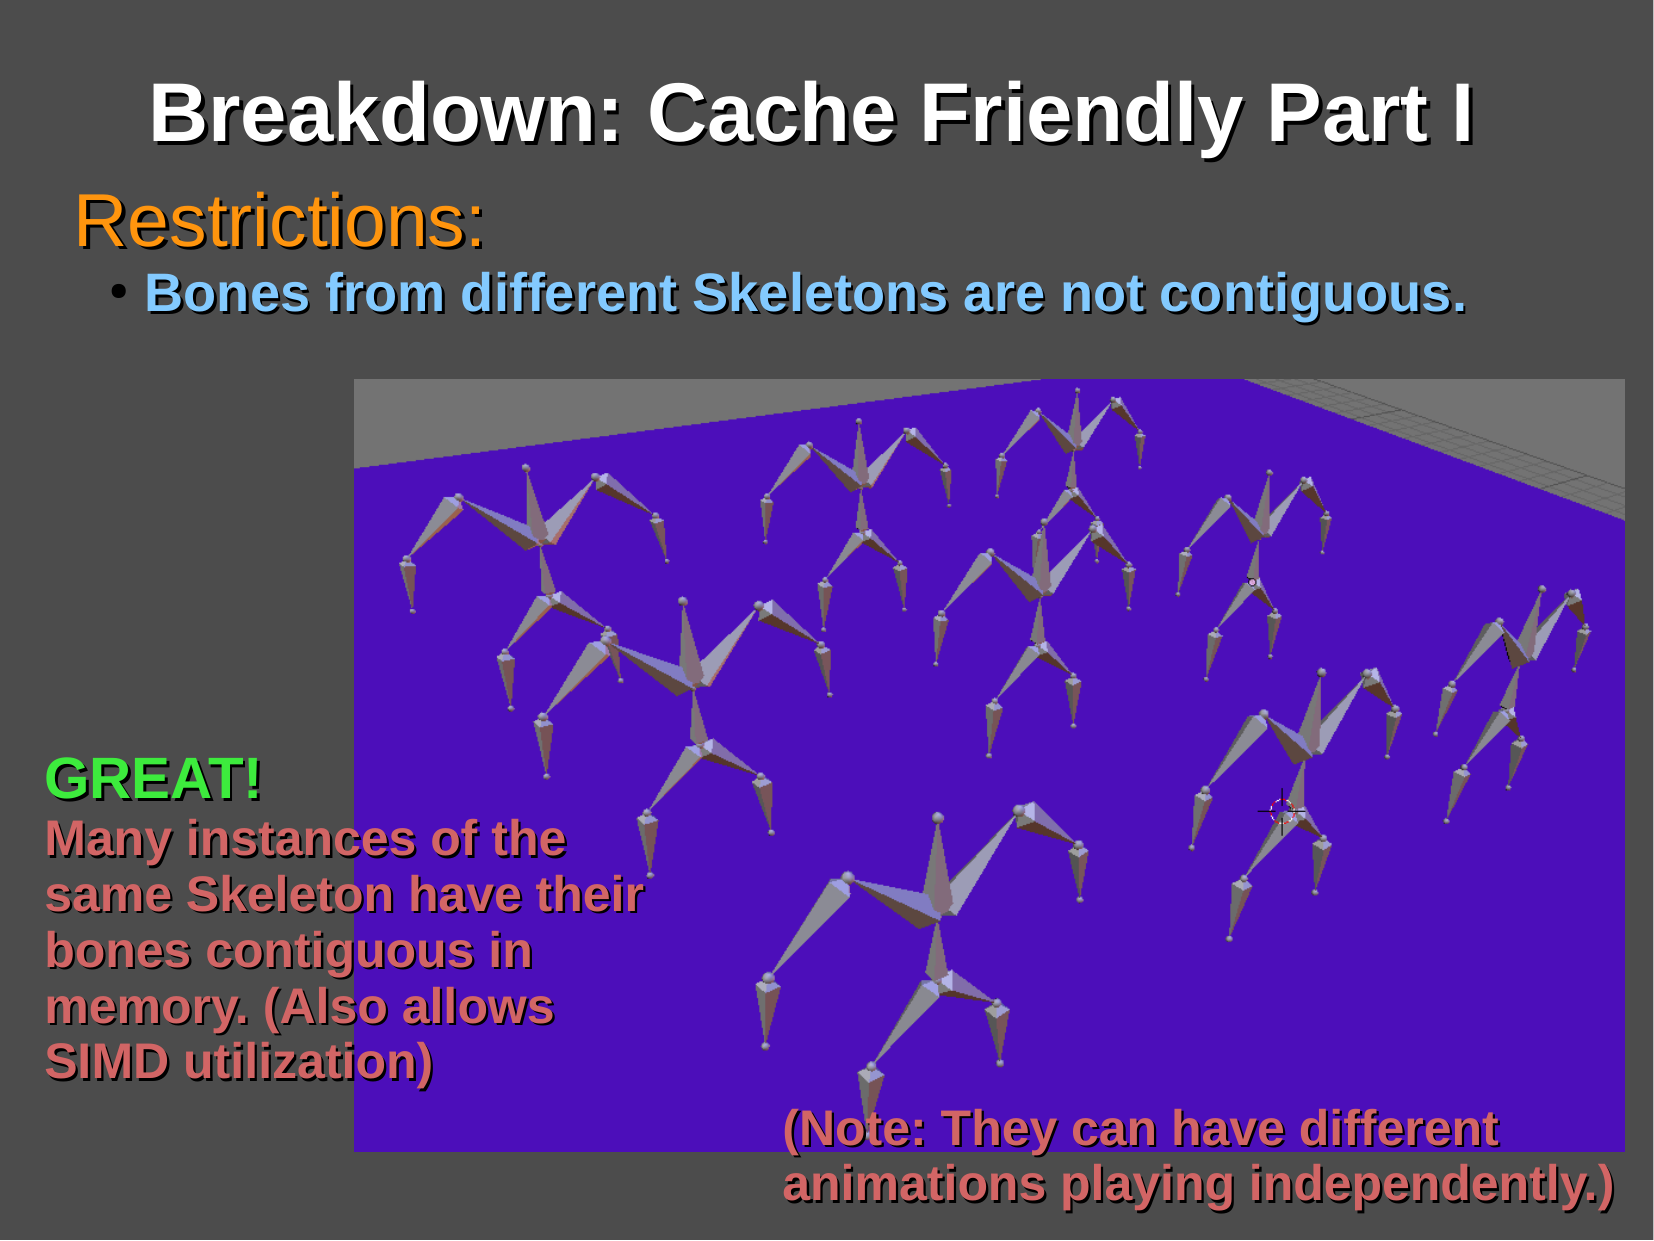

Breakdown: Cache Friendly Part I
Restrictions:
Bones from different Skeletons are not contiguous.
GREAT!
Many instances of the same Skeleton have their bones contiguous in memory. (Also allows SIMD utilization)
(Note: They can have different animations playing independently.)